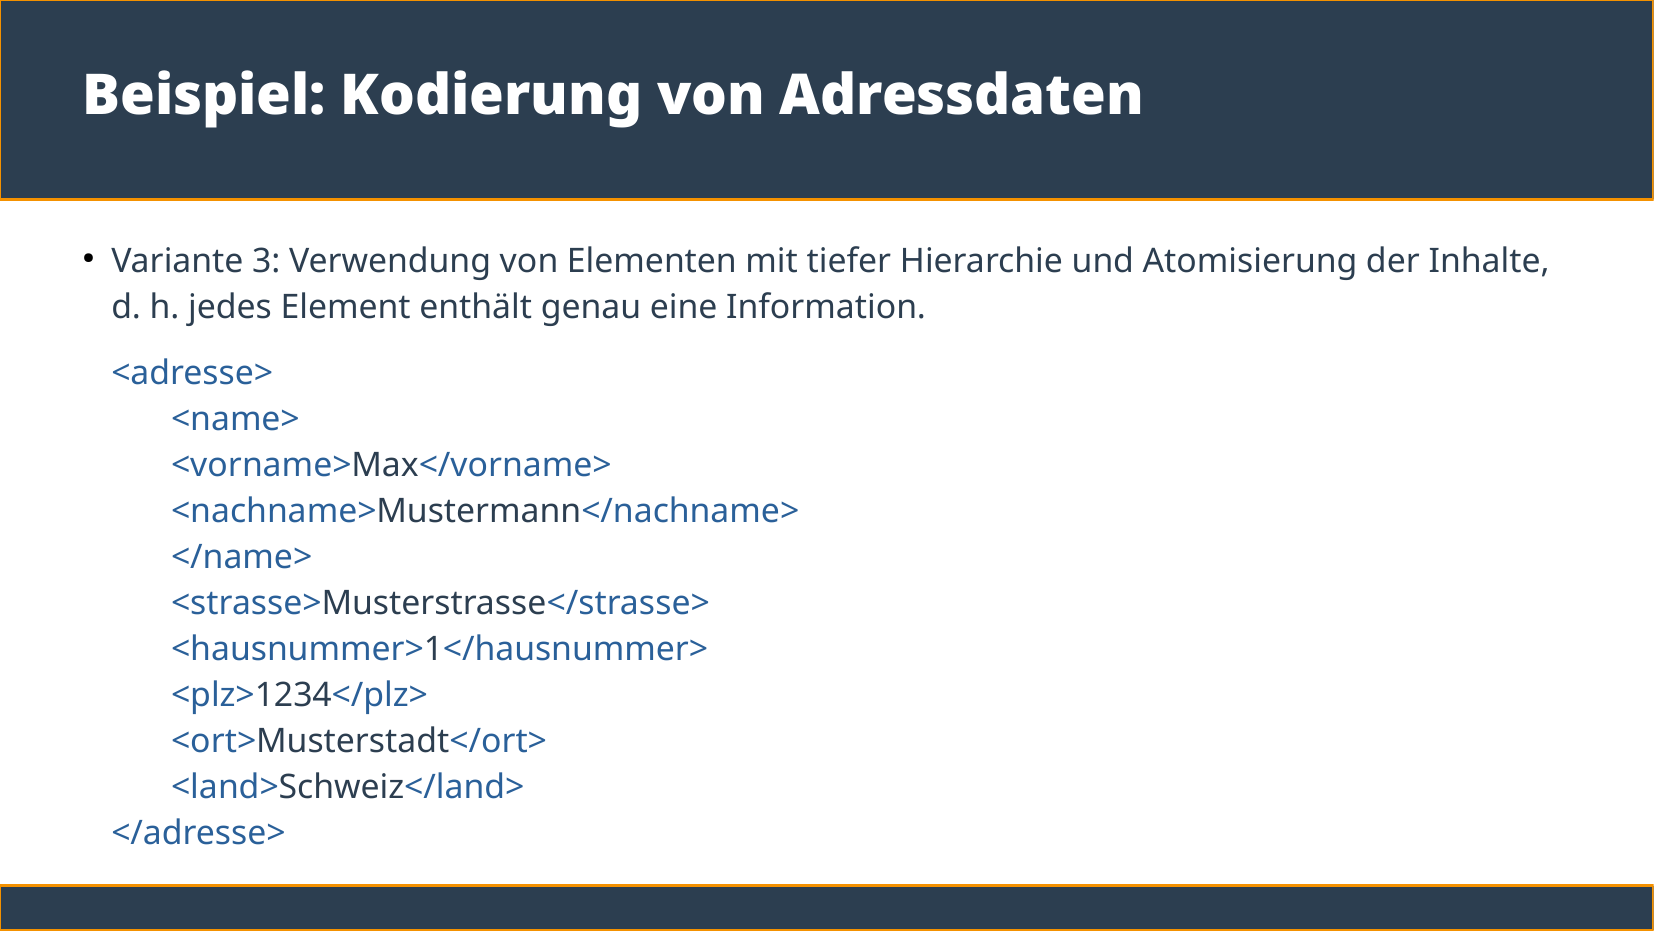

# Beispiel: Kodierung von Adressdaten
Variante 3: Verwendung von Elementen mit tiefer Hierarchie und Atomisierung der Inhalte, d. h. jedes Element enthält genau eine Information.
<adresse>
	<name>
		<vorname>Max</vorname>
		<nachname>Mustermann</nachname>
	</name>
	<strasse>Musterstrasse</strasse>
	<hausnummer>1</hausnummer>
	<plz>1234</plz>
	<ort>Musterstadt</ort>
	<land>Schweiz</land>
</adresse>